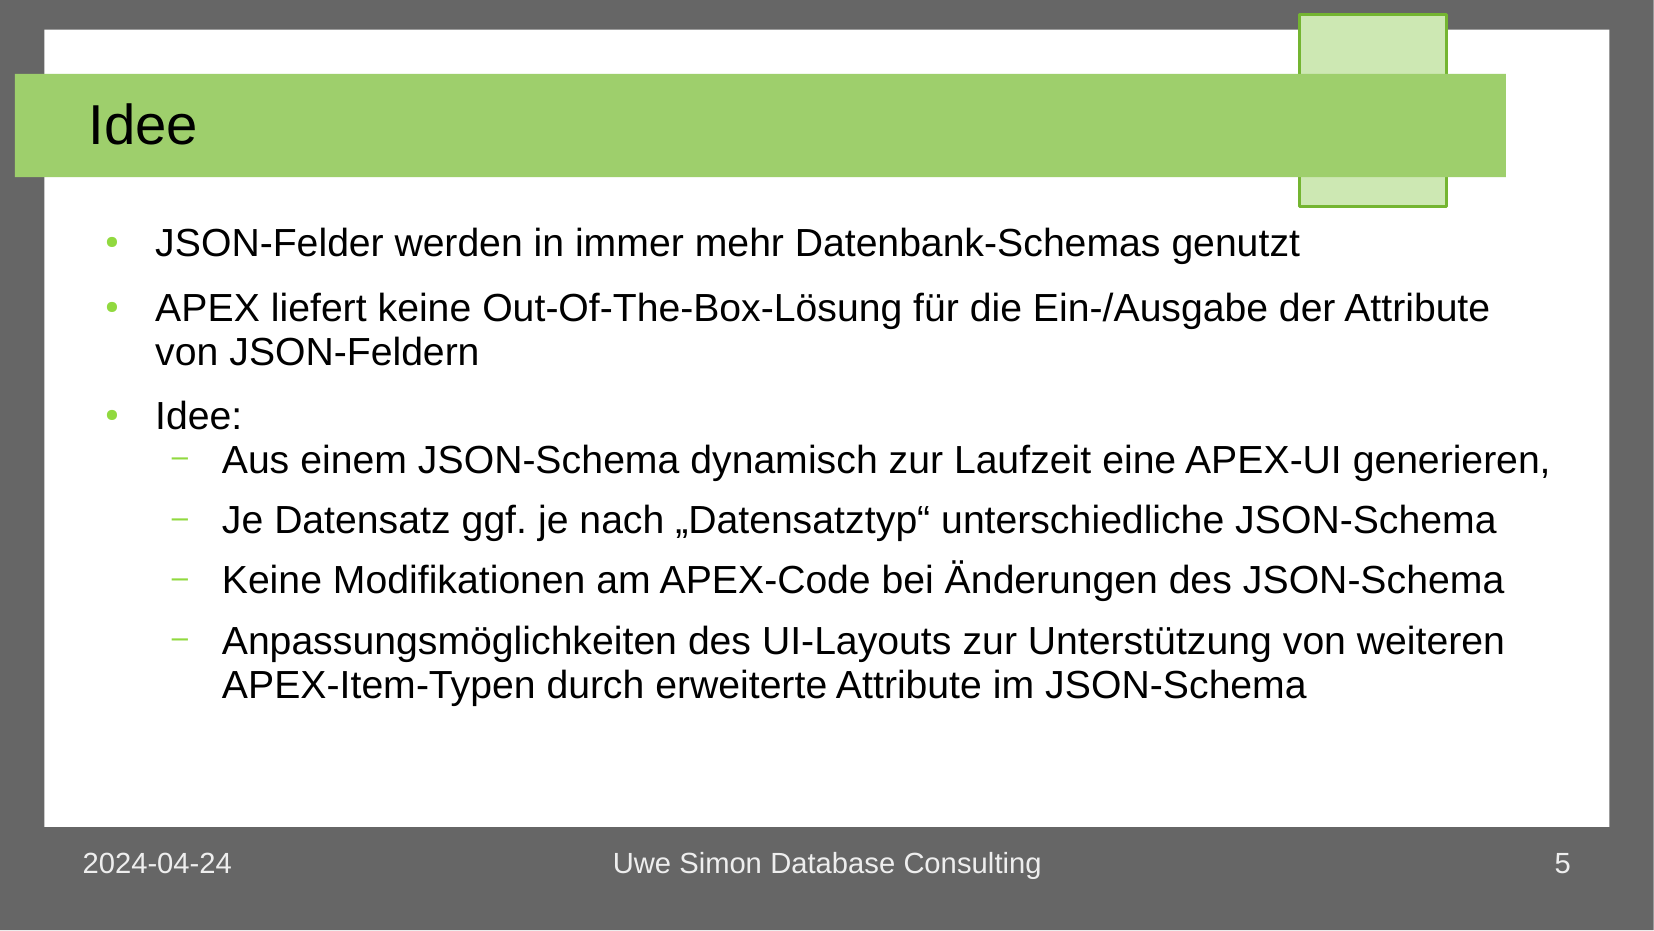

# Idee
JSON-Felder werden in immer mehr Datenbank-Schemas genutzt
APEX liefert keine Out-Of-The-Box-Lösung für die Ein-/Ausgabe der Attribute von JSON-Feldern
Idee:
Aus einem JSON-Schema dynamisch zur Laufzeit eine APEX-UI generieren,
Je Datensatz ggf. je nach „Datensatztyp“ unterschiedliche JSON-Schema
Keine Modifikationen am APEX-Code bei Änderungen des JSON-Schema
Anpassungsmöglichkeiten des UI-Layouts zur Unterstützung von weiteren APEX-Item-Typen durch erweiterte Attribute im JSON-Schema
2024-04-24
Uwe Simon Database Consulting
5